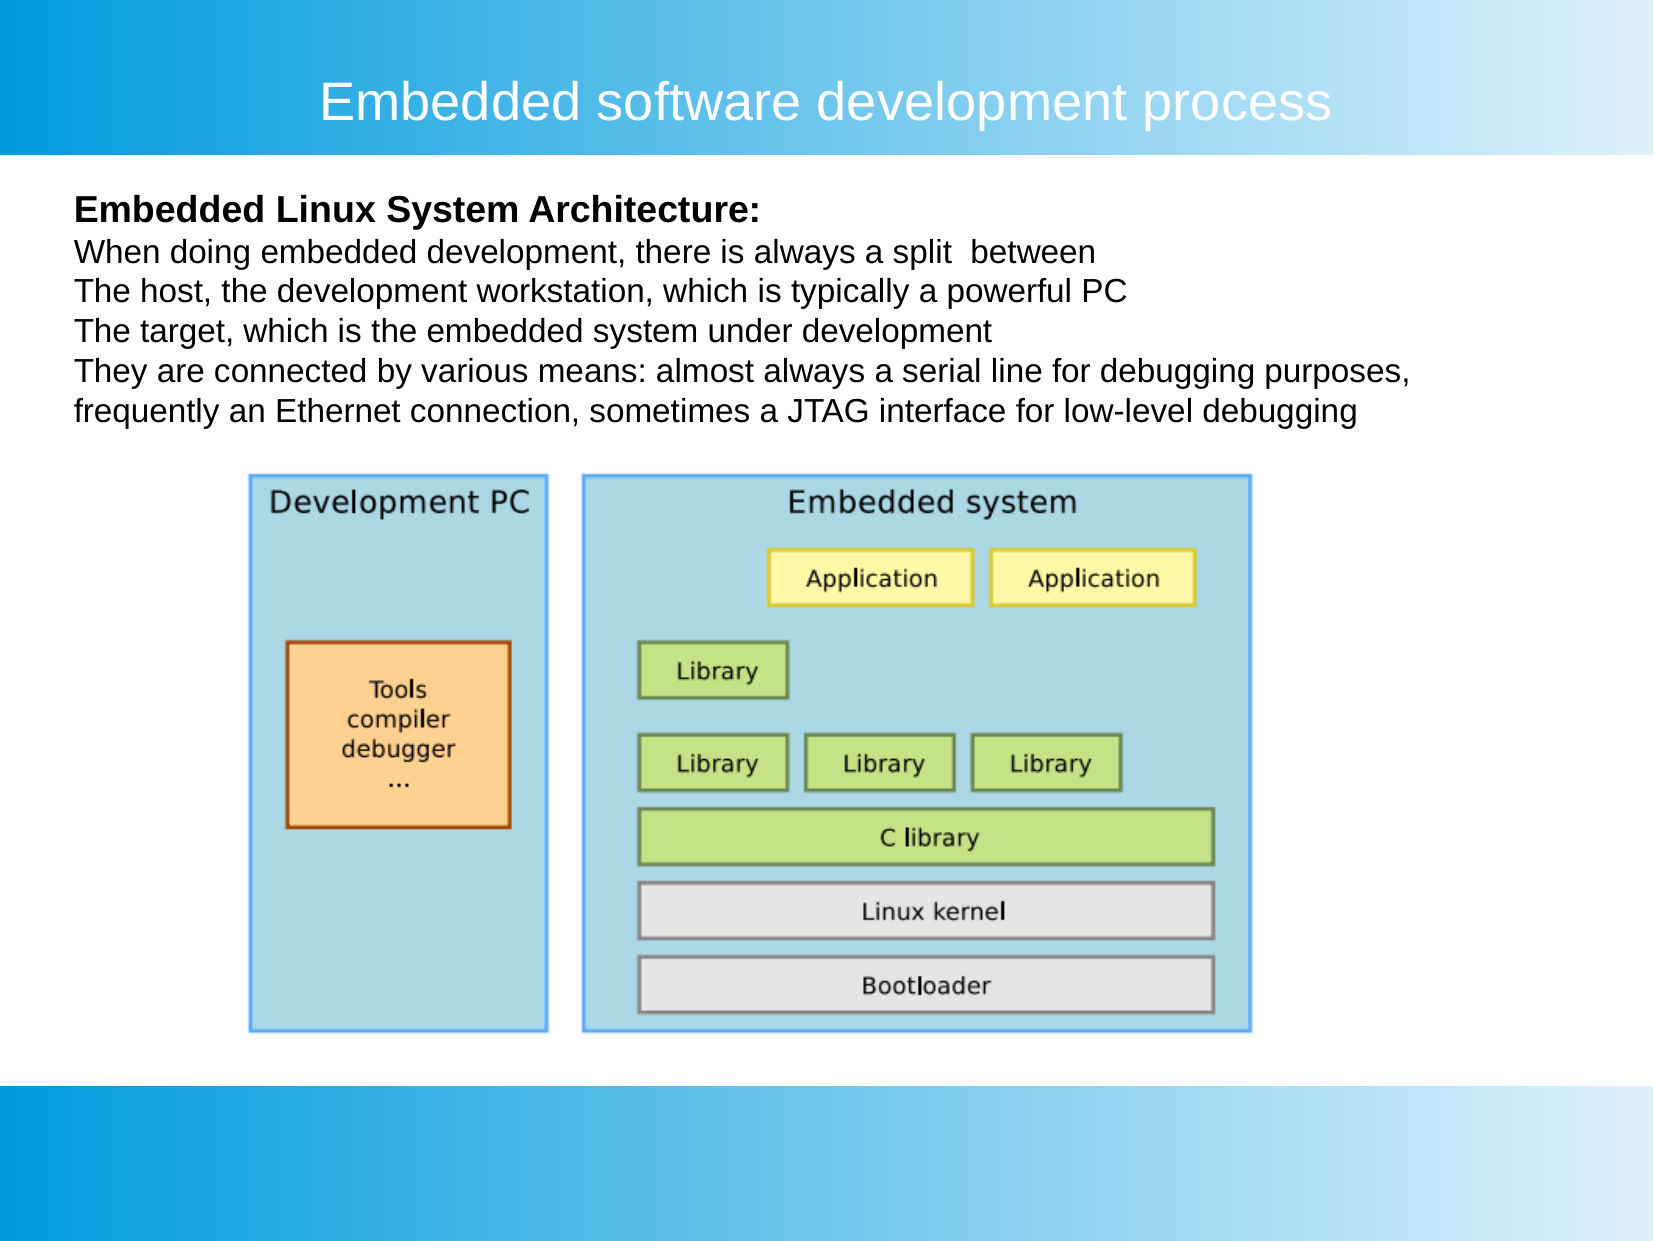

# Embedded software development process
Embedded Linux System Architecture:
When doing embedded development, there is always a split between
The host, the development workstation, which is typically a powerful PC
The target, which is the embedded system under development
They are connected by various means: almost always a serial line for debugging purposes, frequently an Ethernet connection, sometimes a JTAG interface for low-level debugging